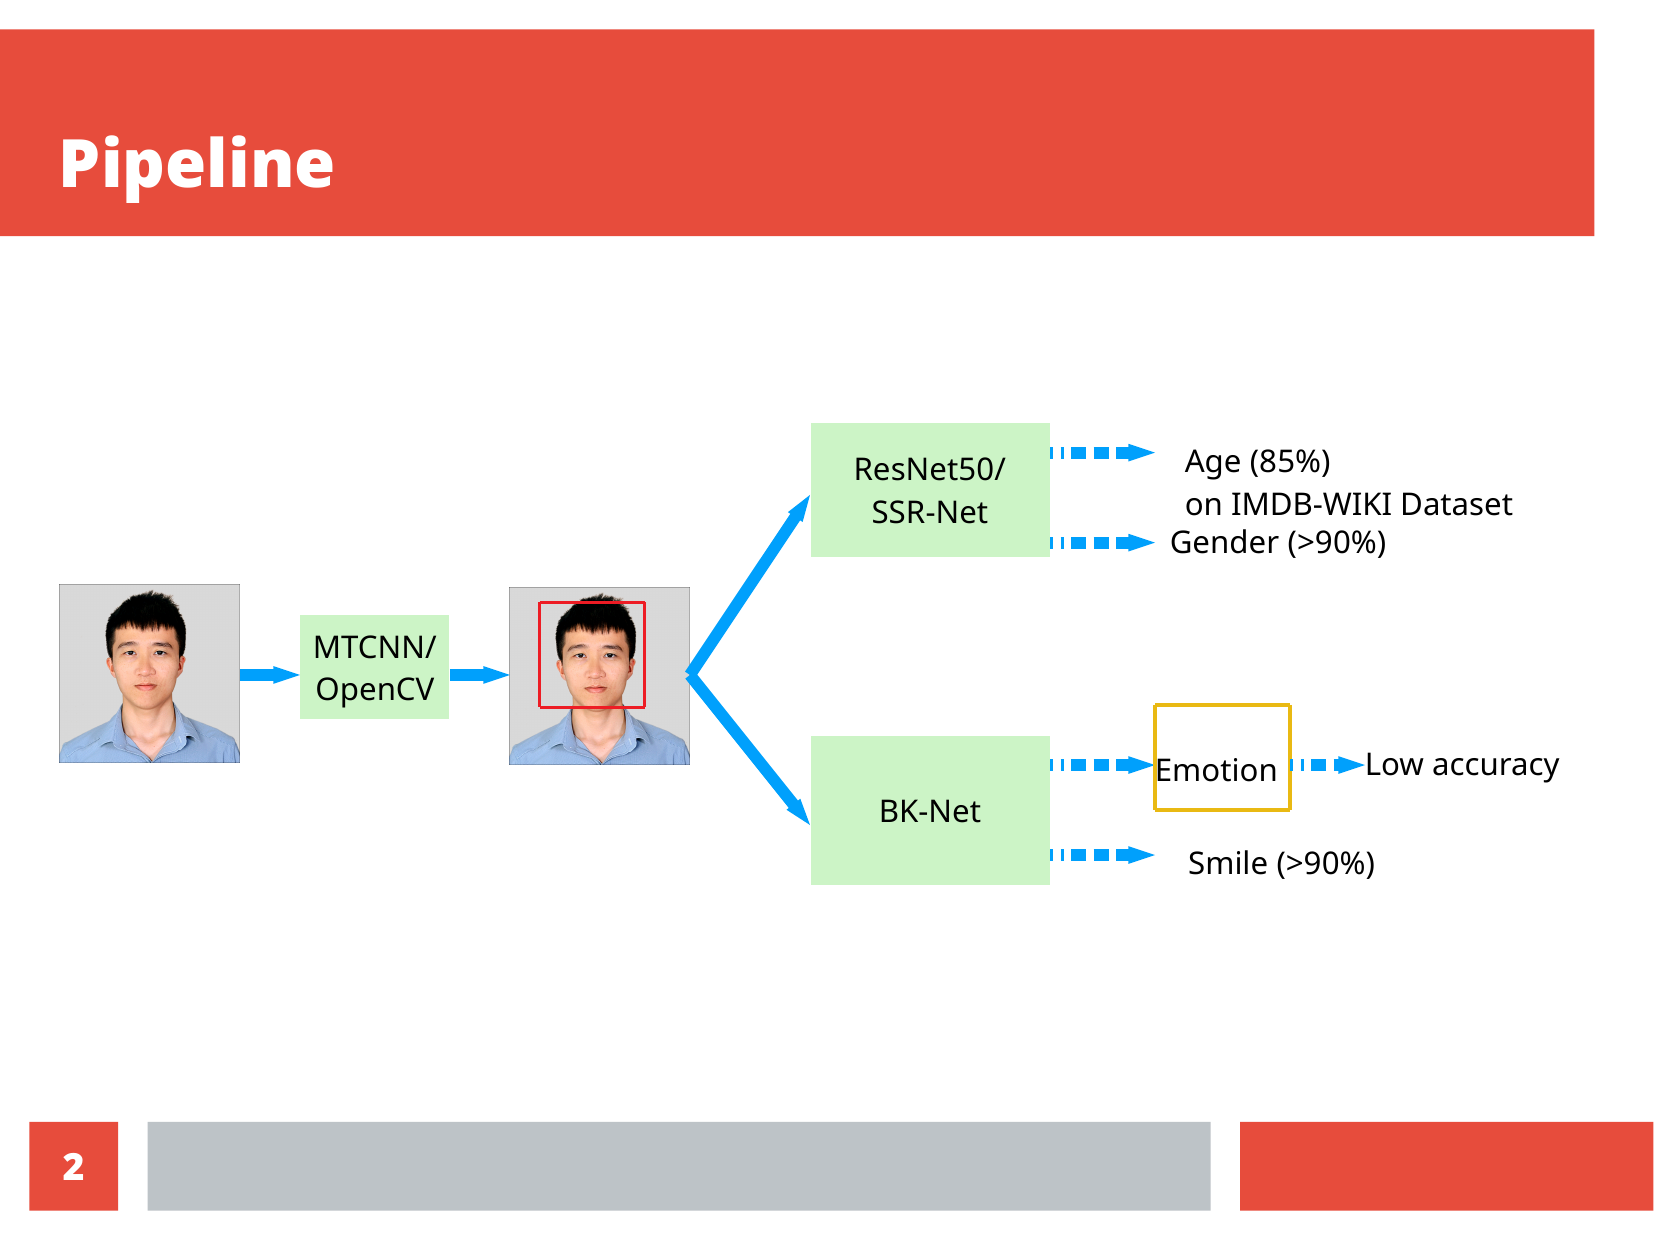

# Pipeline
ResNet50/
SSR-Net
Age (85%)
on IMDB-WIKI Dataset
Gender (>90%)
MTCNN/
OpenCV
BK-Net
Low accuracy
Emotion
Smile (>90%)
2